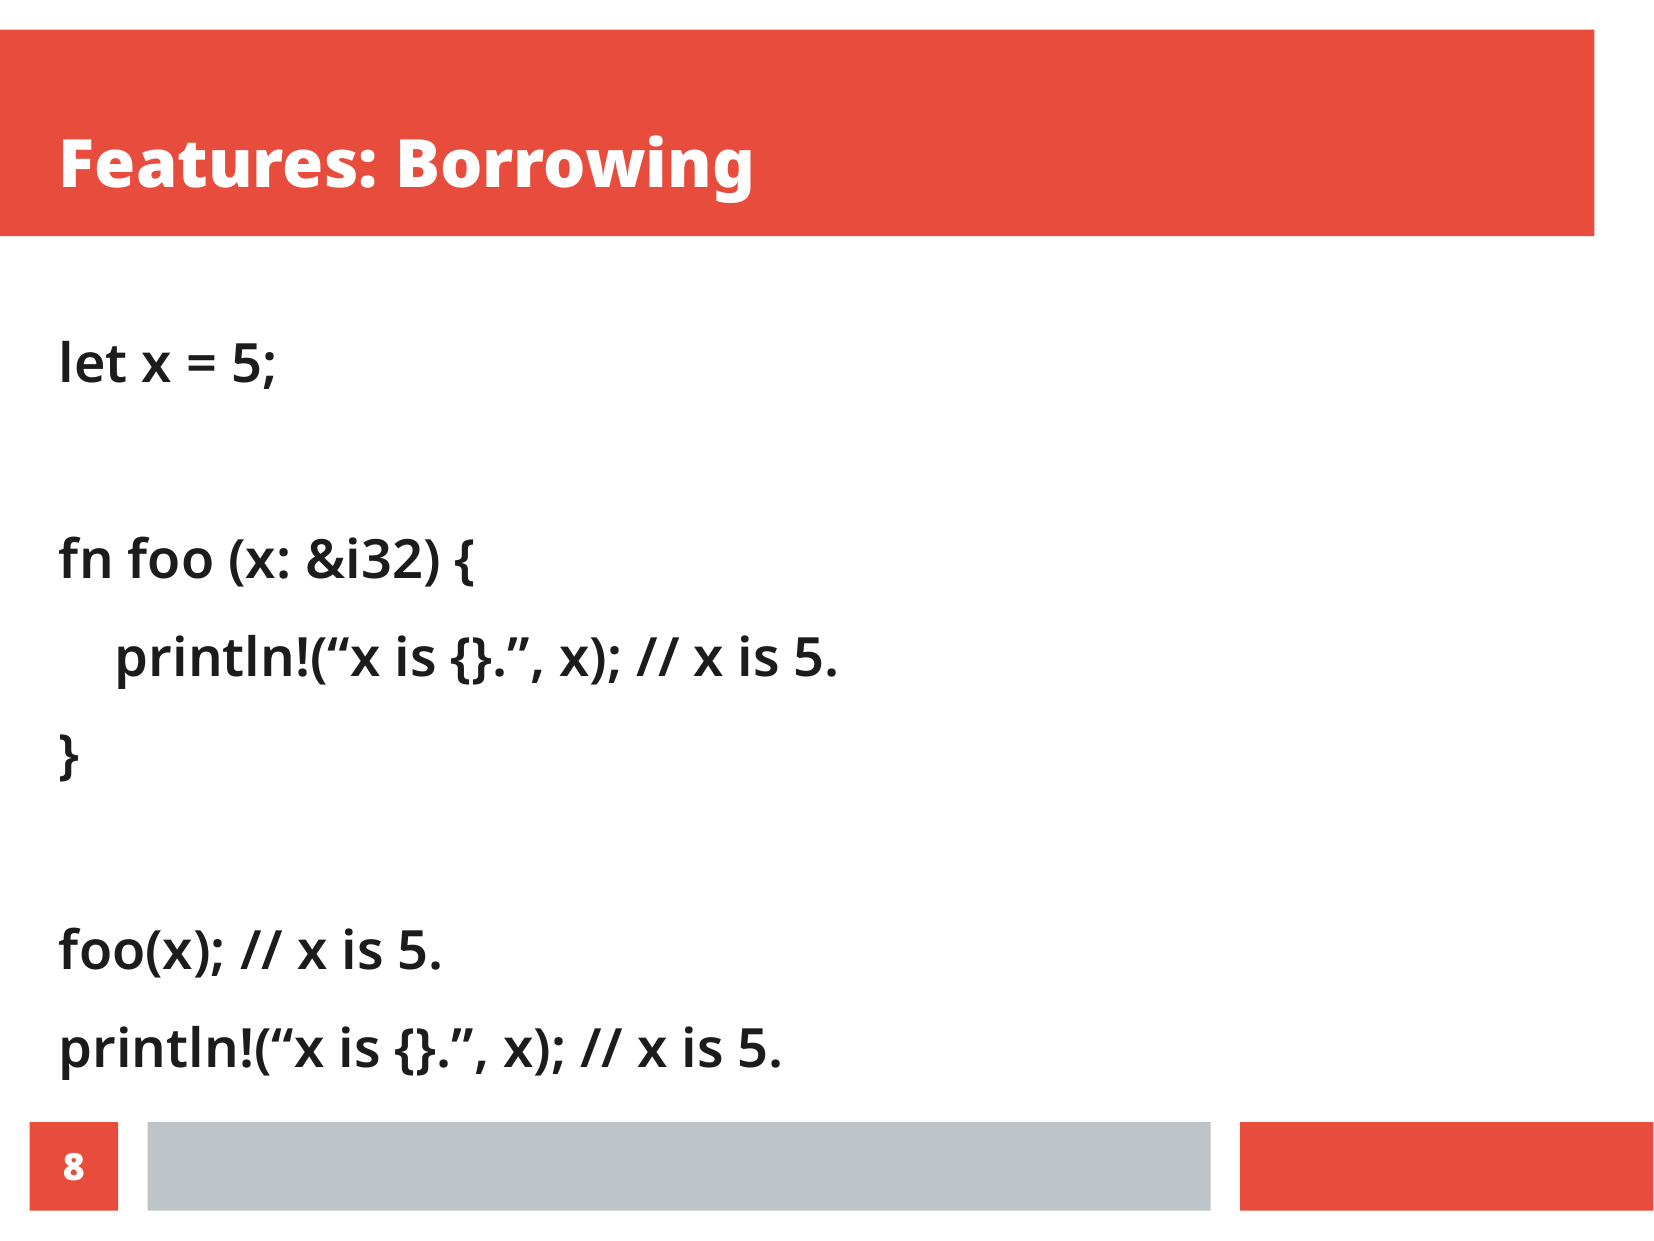

# Features: Borrowing
let x = 5;
fn foo (x: &i32) {
 println!(“x is {}.”, x); // x is 5.
}
foo(x); // x is 5.
println!(“x is {}.”, x); // x is 5.
8